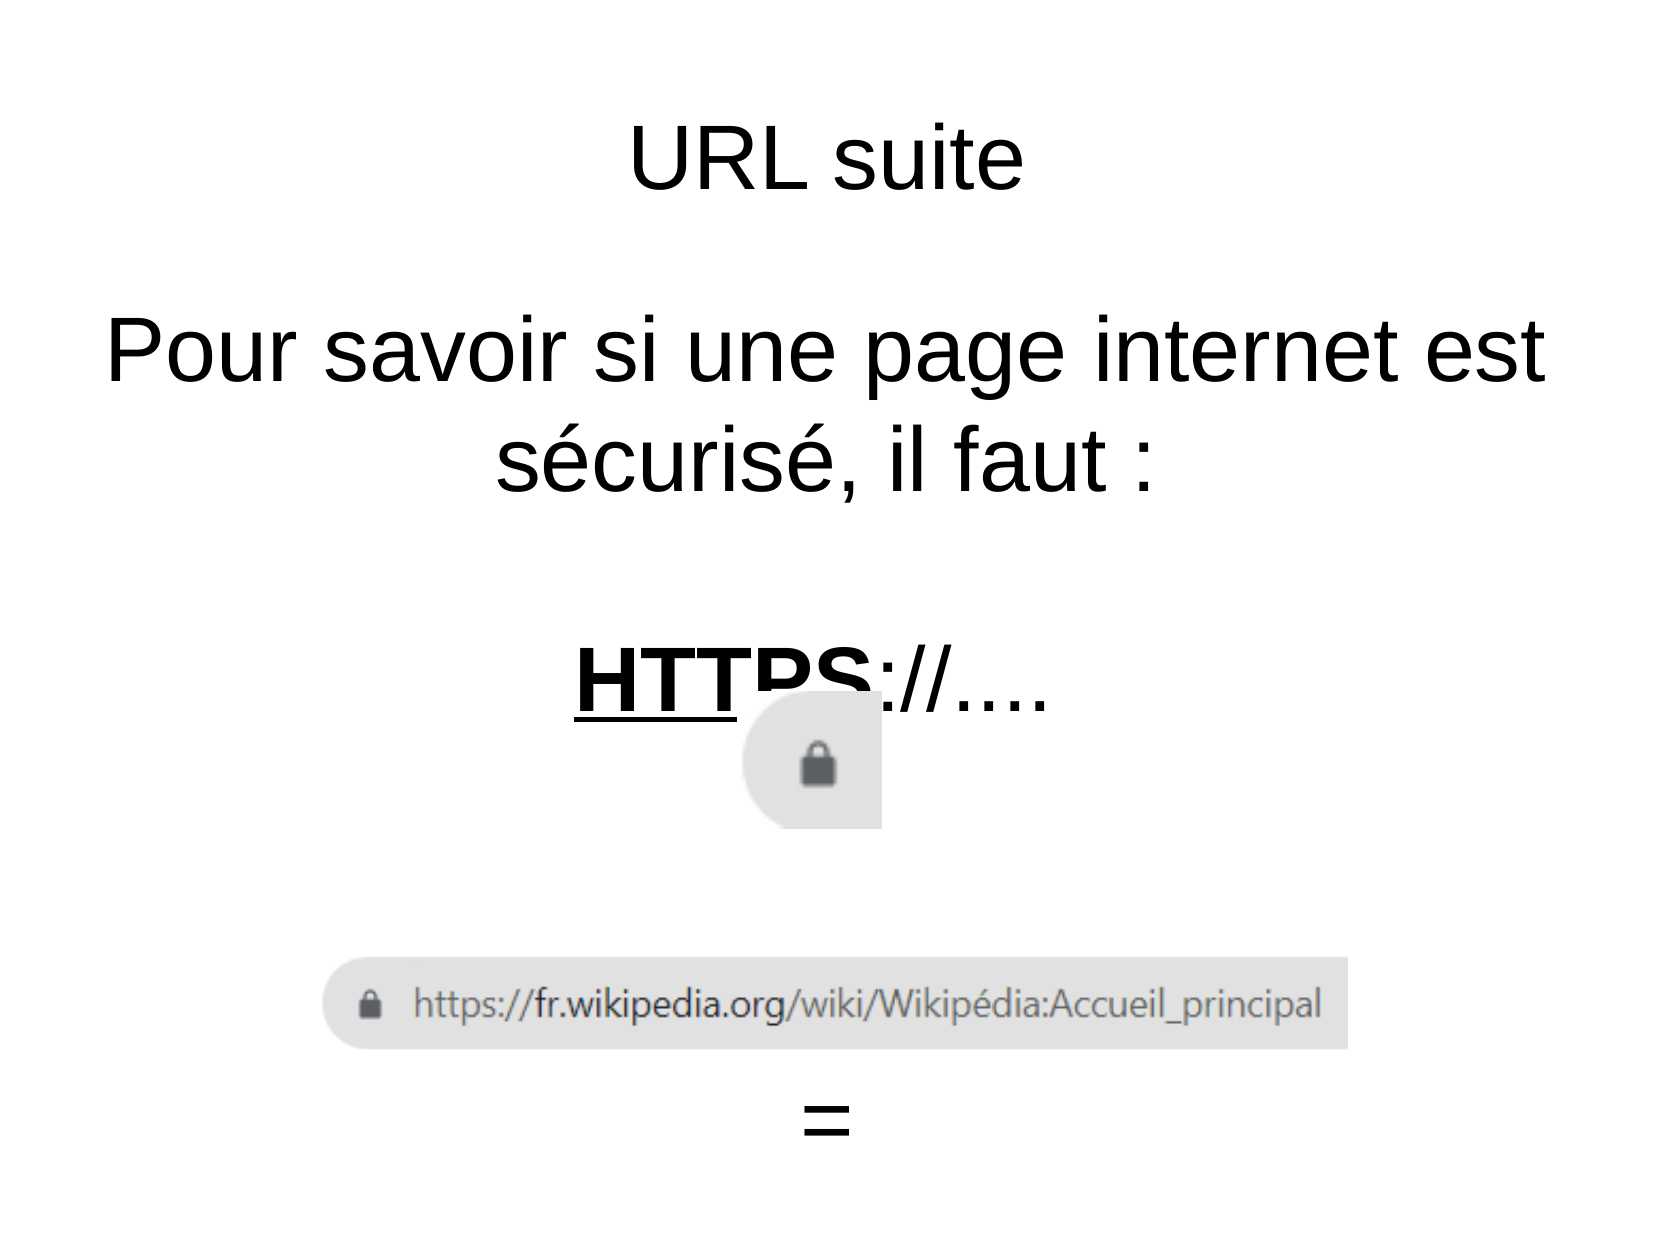

# URL suite
Pour savoir si une page internet est sécurisé, il faut :
HTTPS://....
+
=